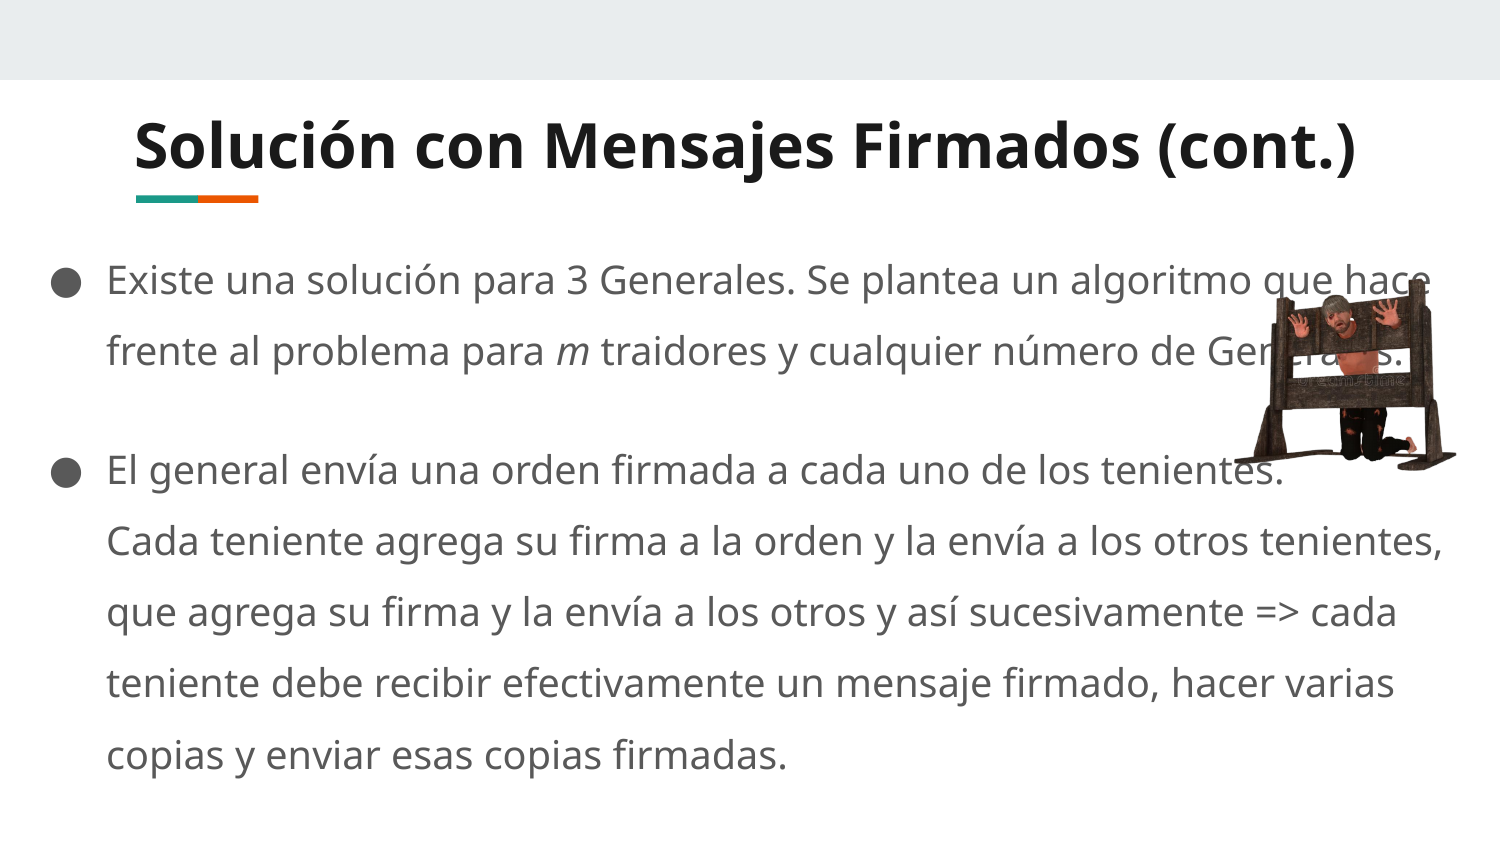

# Solución con Mensajes Firmados (cont.)
Existe una solución para 3 Generales. Se plantea un algoritmo que hace frente al problema para m traidores y cualquier número de Generales.
El general envía una orden firmada a cada uno de los tenientes.
Cada teniente agrega su firma a la orden y la envía a los otros tenientes, que agrega su firma y la envía a los otros y así sucesivamente => cada teniente debe recibir efectivamente un mensaje firmado, hacer varias copias y enviar esas copias firmadas.